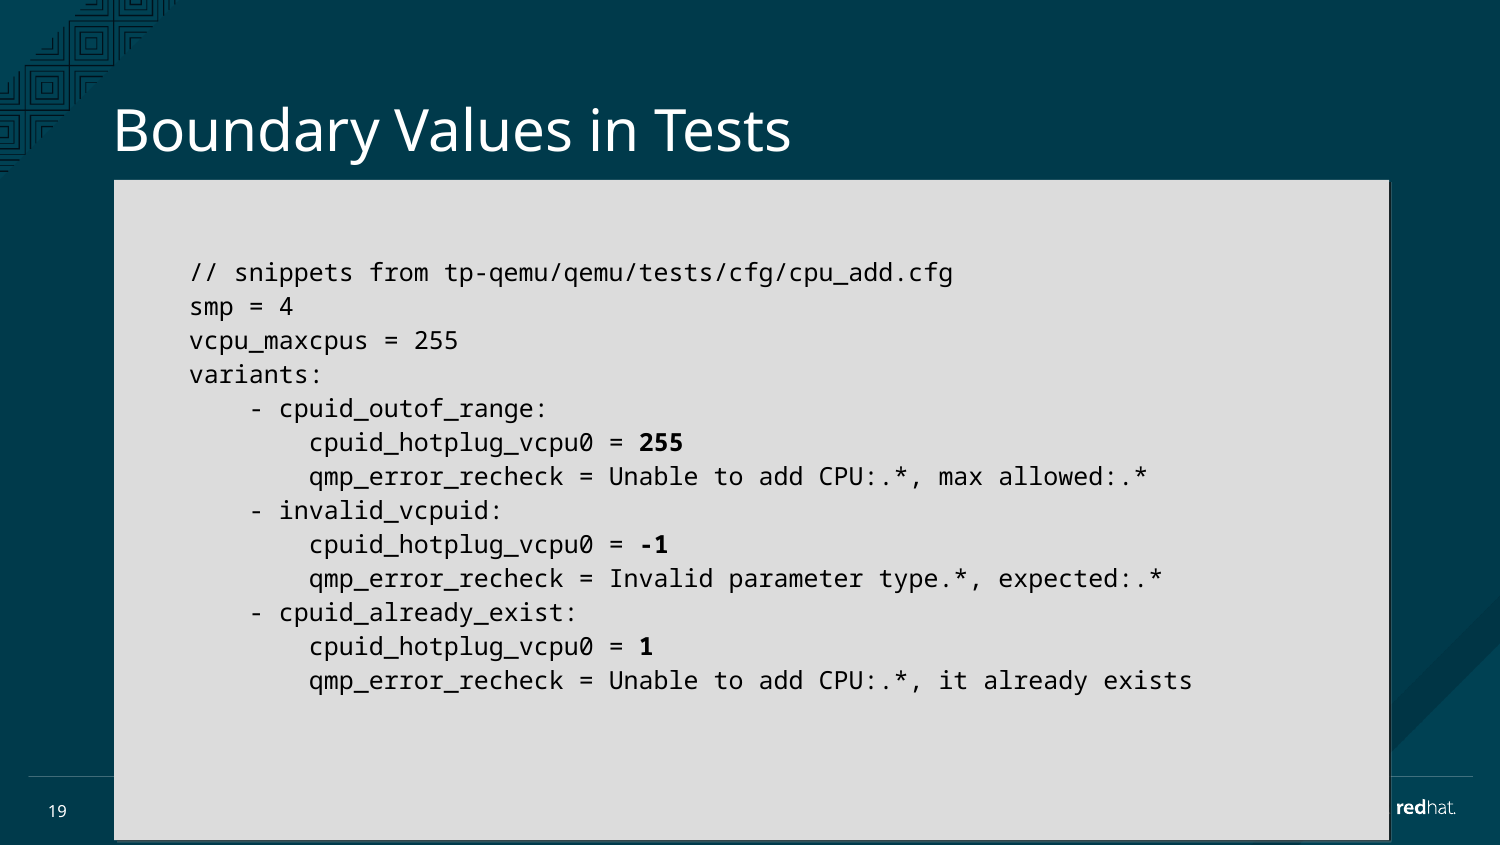

# Boundary Values in Tests
// snippets from tp-qemu/qemu/tests/cfg/cpu_add.cfg
smp = 4
vcpu_maxcpus = 255
variants:
 - cpuid_outof_range:
 cpuid_hotplug_vcpu0 = 255
 qmp_error_recheck = Unable to add CPU:.*, max allowed:.*
 - invalid_vcpuid:
 cpuid_hotplug_vcpu0 = -1
 qmp_error_recheck = Invalid parameter type.*, expected:.*
 - cpuid_already_exist:
 cpuid_hotplug_vcpu0 = 1
 qmp_error_recheck = Unable to add CPU:.*, it already exists
19